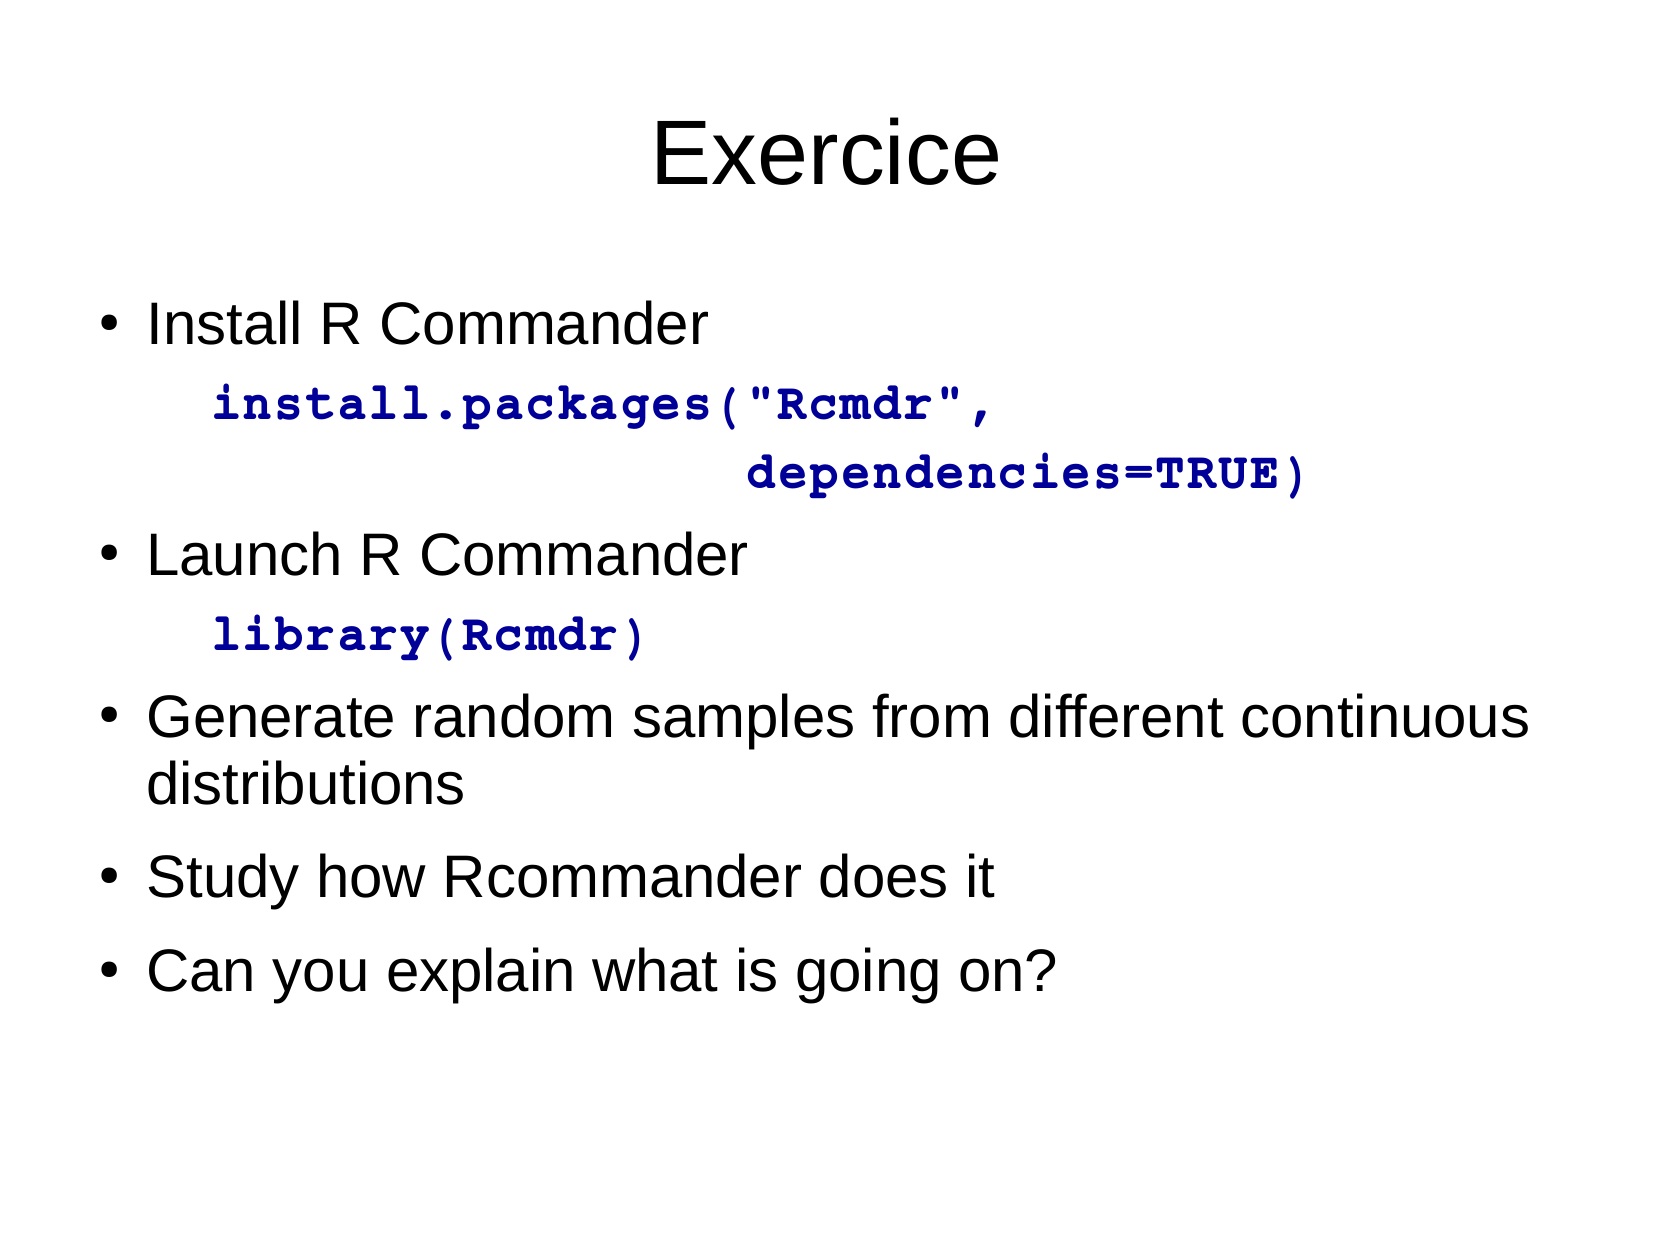

# Exercice
Install R Commander
install.packages("Rcmdr",
 dependencies=TRUE)
Launch R Commander
library(Rcmdr)
Generate random samples from different continuous distributions
Study how Rcommander does it
Can you explain what is going on?